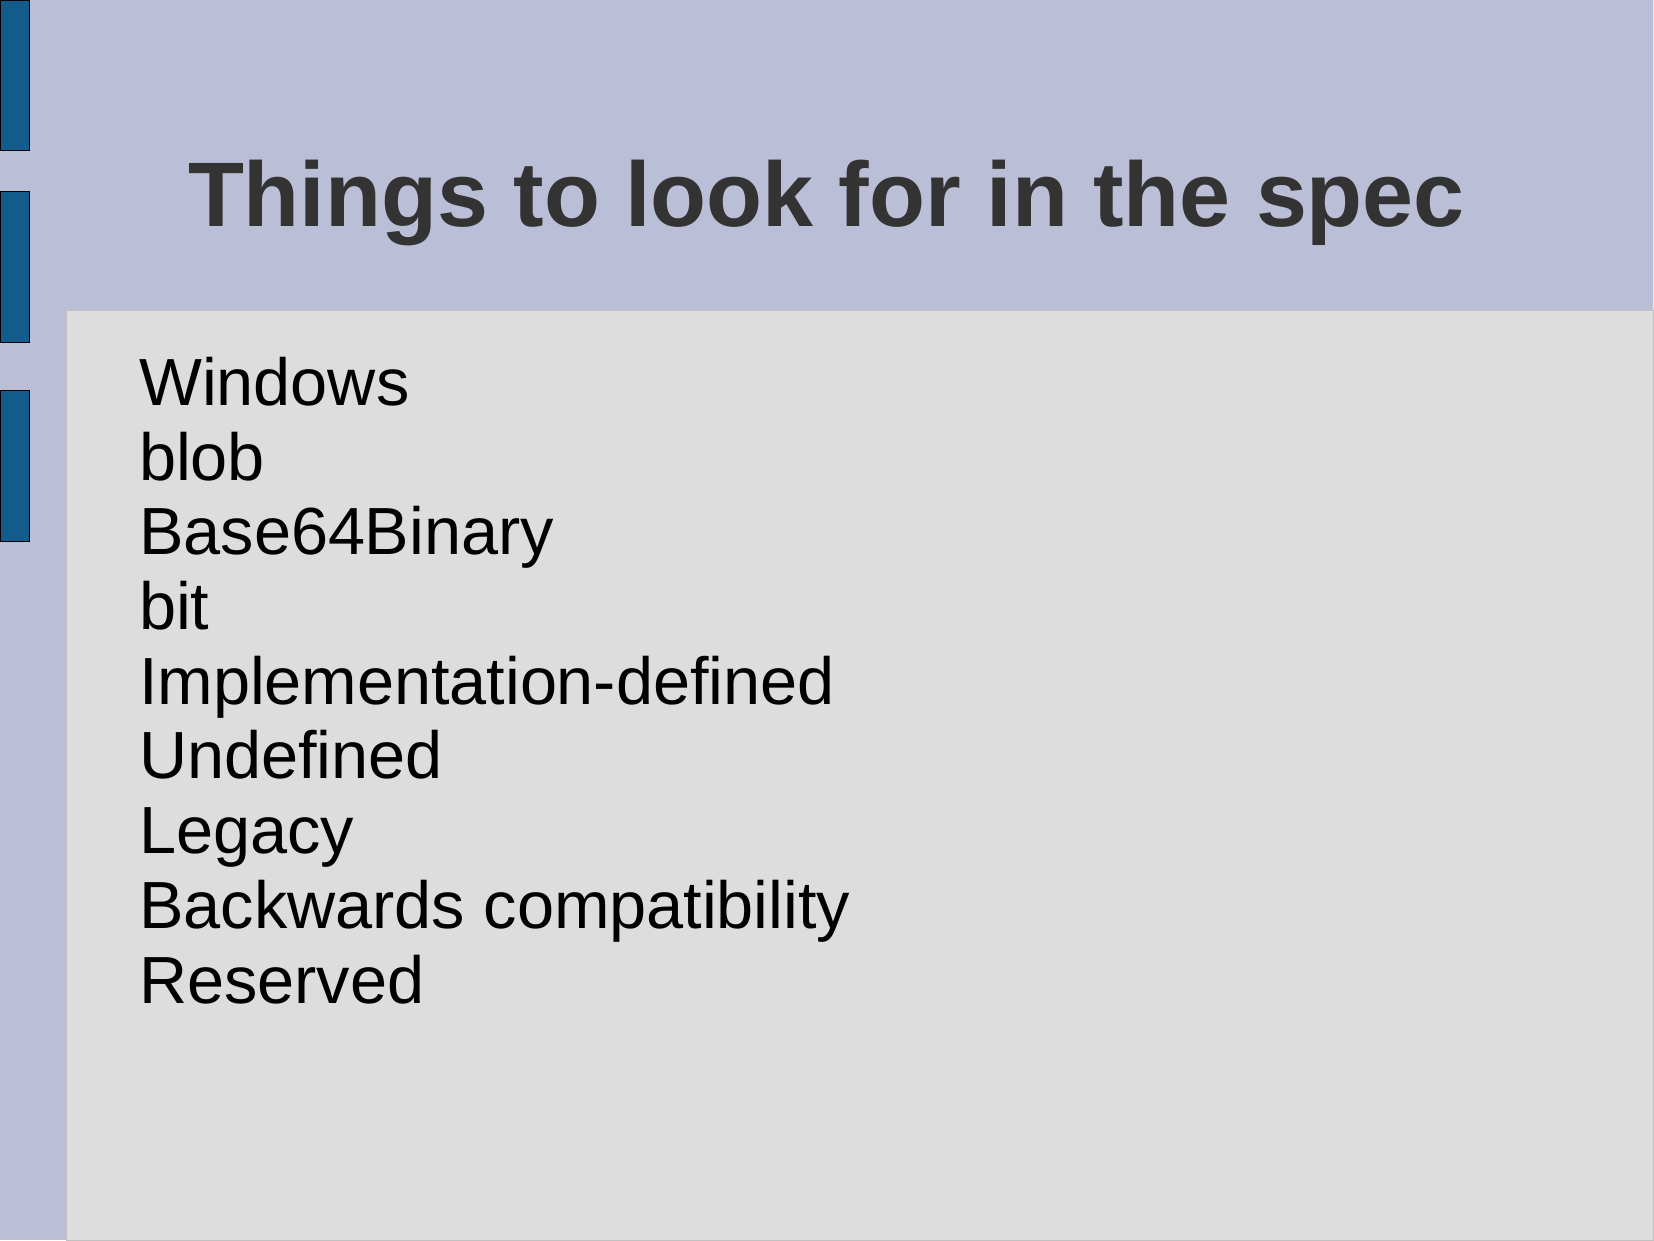

# Things to look for in the spec
Windows
blob
Base64Binary
bit
Implementation-defined
Undefined
Legacy
Backwards compatibility
Reserved